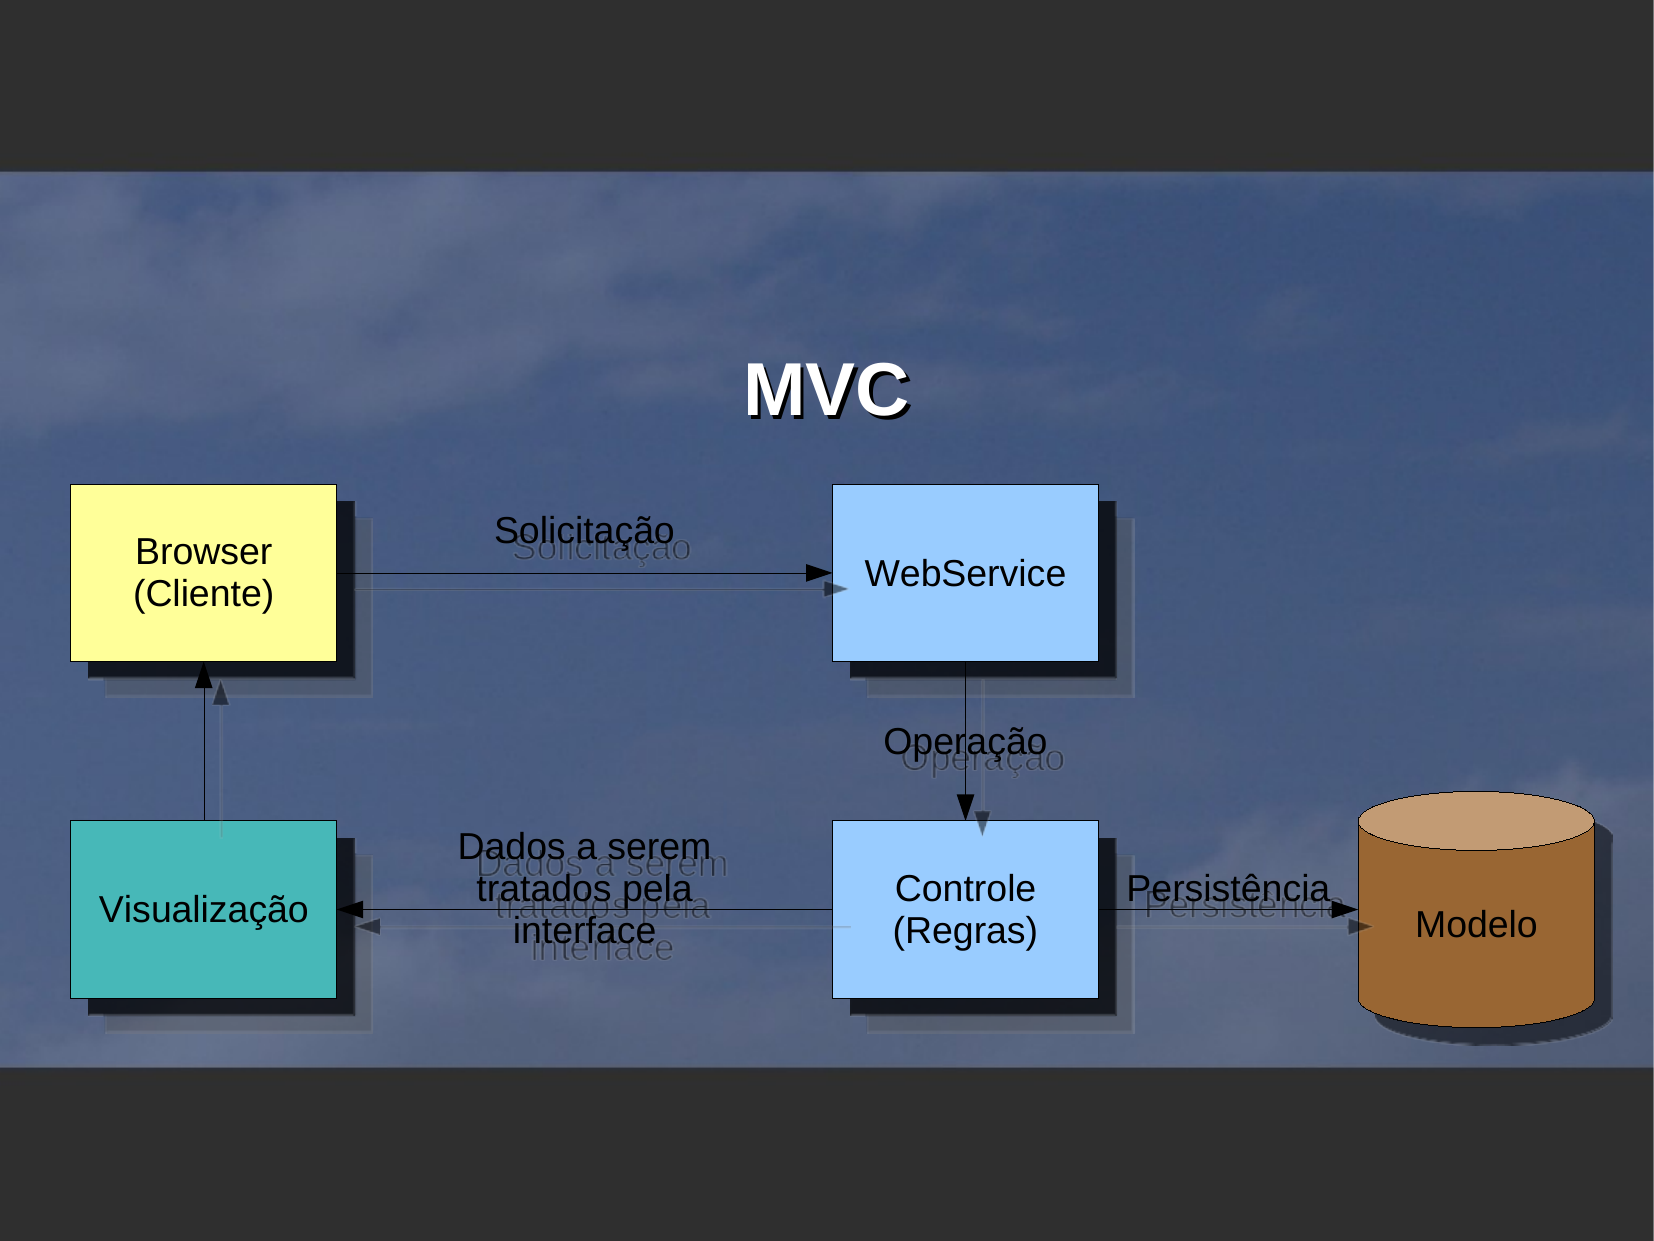

# MVC
Browser
(Cliente)
WebService
Modelo
Visualização
Controle
(Regras)